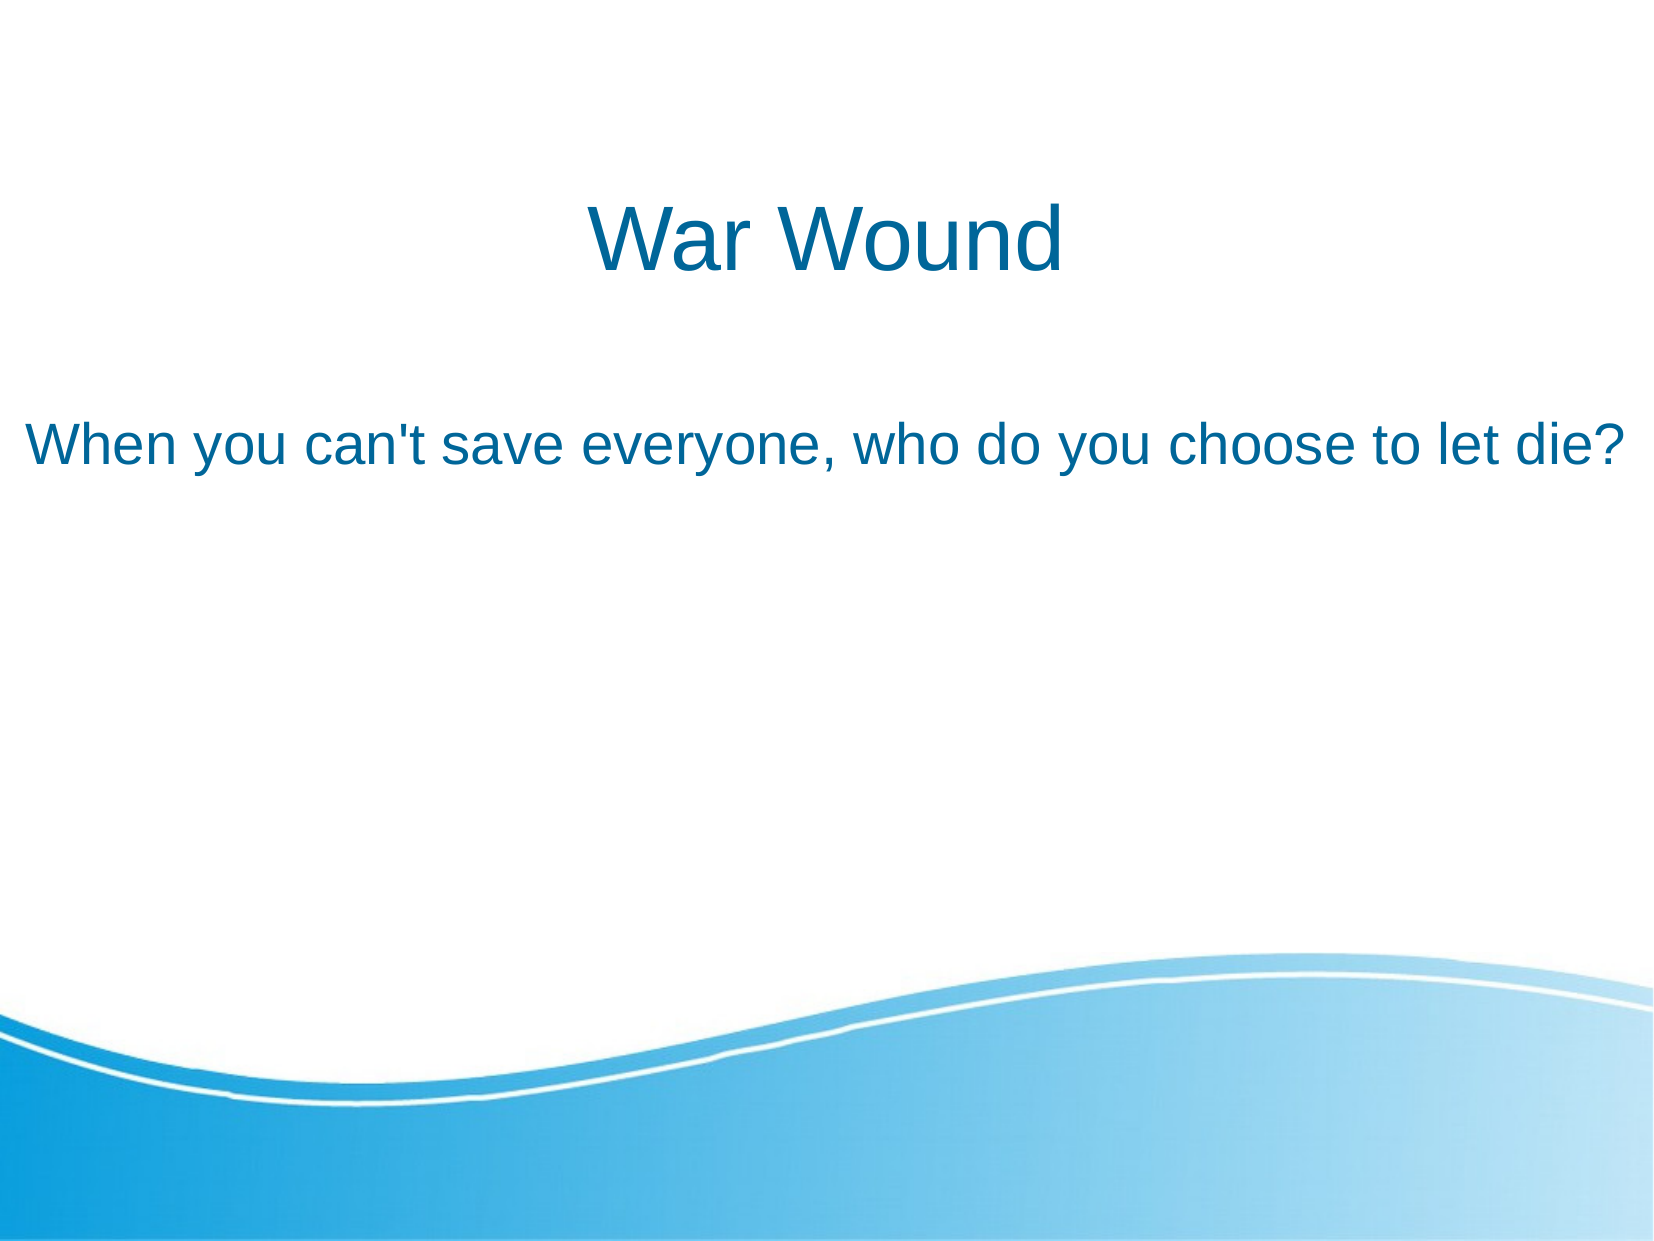

# War Wound
When you can't save everyone, who do you choose to let die?